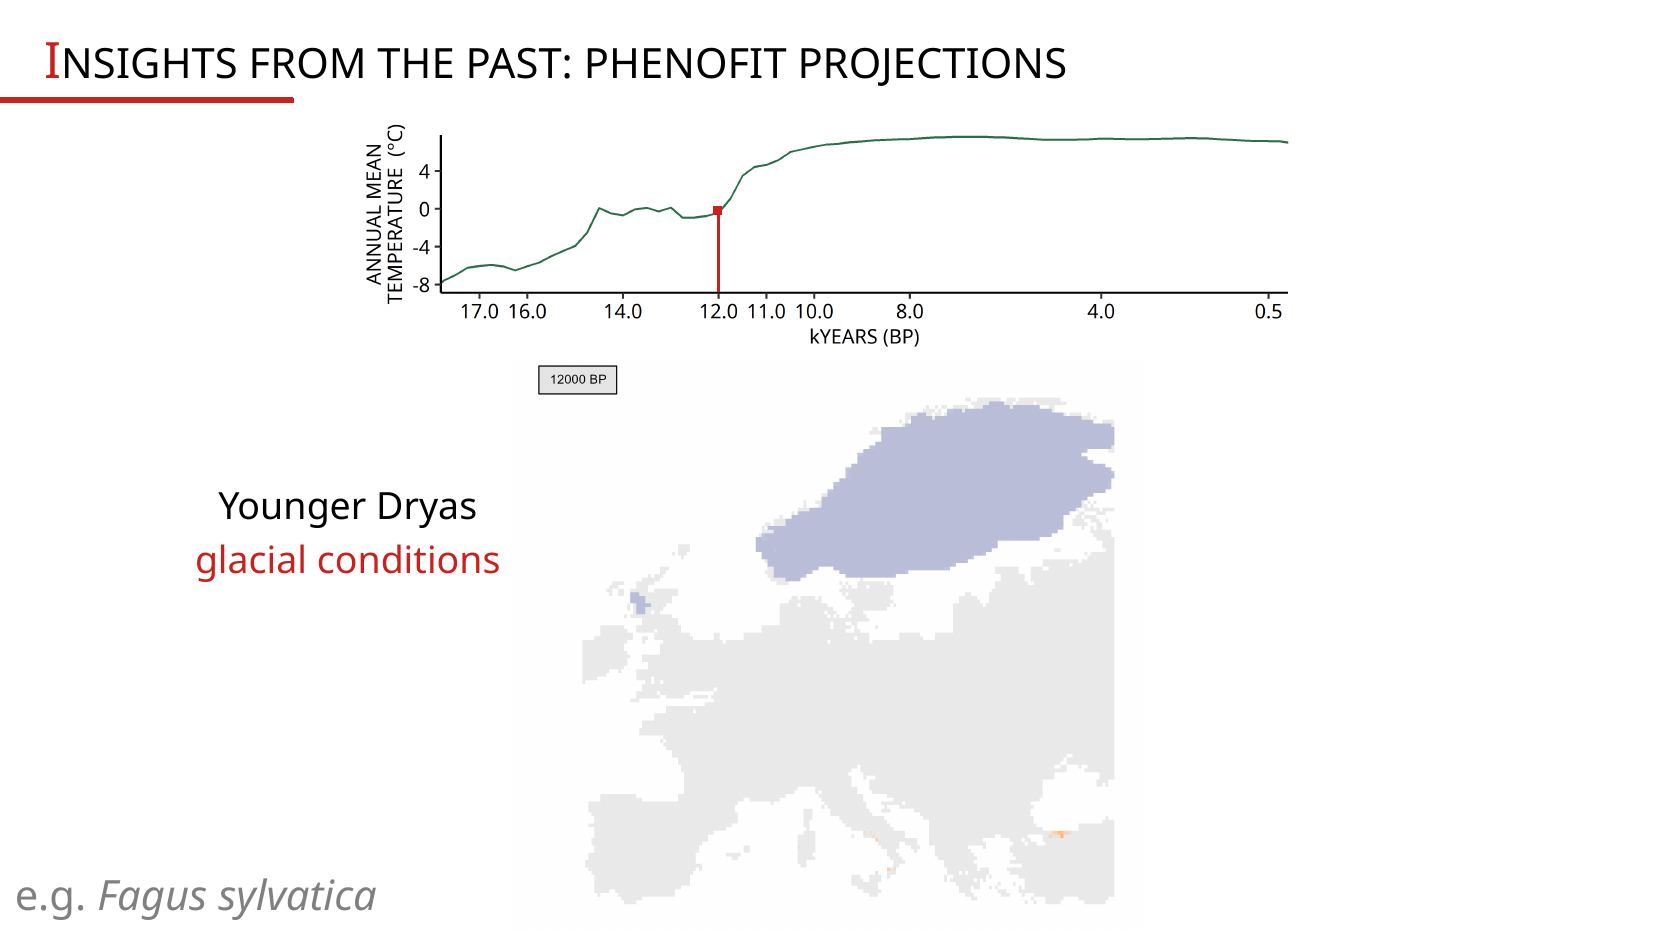

INSIGHTS FROM THE PAST: PHENOFIT PROJECTIONS
Younger Dryas
glacial conditions
e.g. Fagus sylvatica